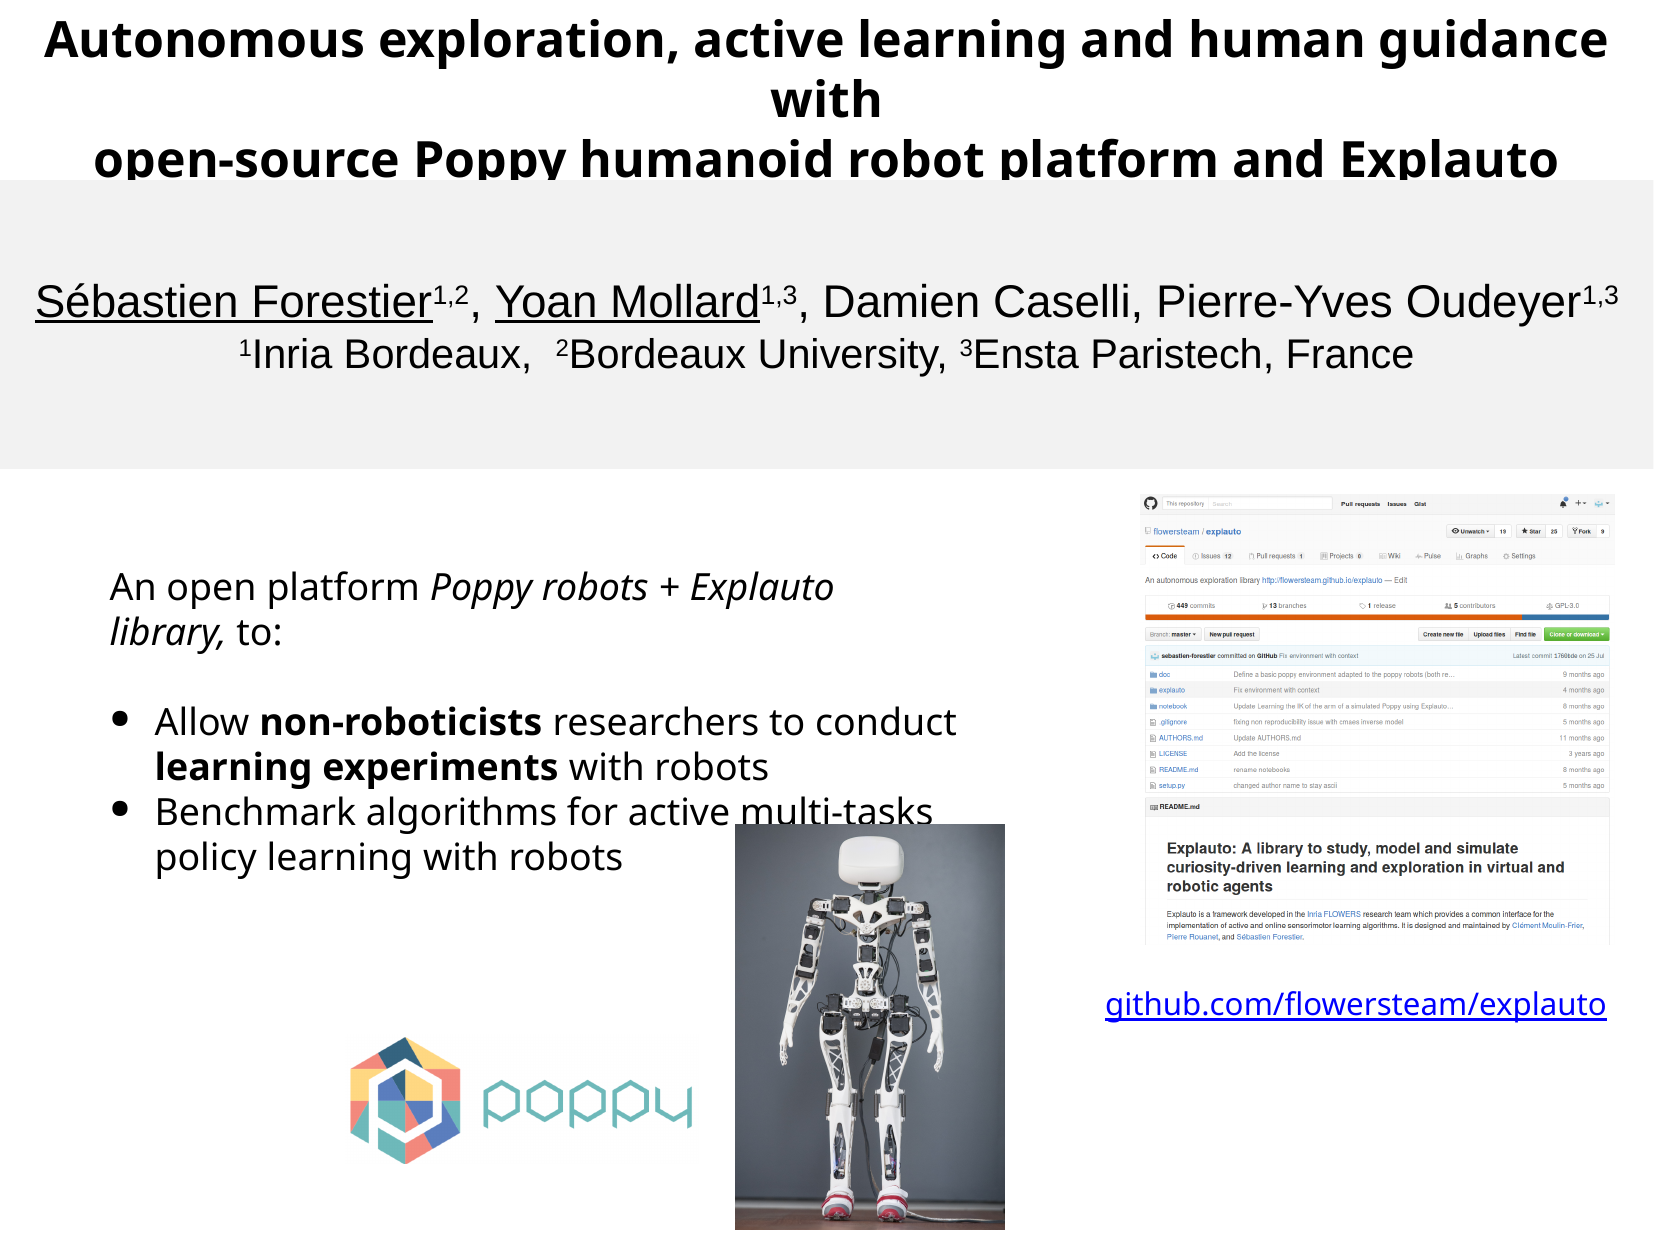

Autonomous exploration, active learning and human guidance with
open-source Poppy humanoid robot platform and Explauto library
Sébastien Forestier1,2, Yoan Mollard1,3, Damien Caselli, Pierre-Yves Oudeyer1,3
1Inria Bordeaux, 2Bordeaux University, 3Ensta Paristech, France
An open platform Poppy robots + Explauto library, to:
 Allow non-roboticists researchers to conduct
 learning experiments with robots
 Benchmark algorithms for active multi-tasks
 policy learning with robots
github.com/flowersteam/explauto